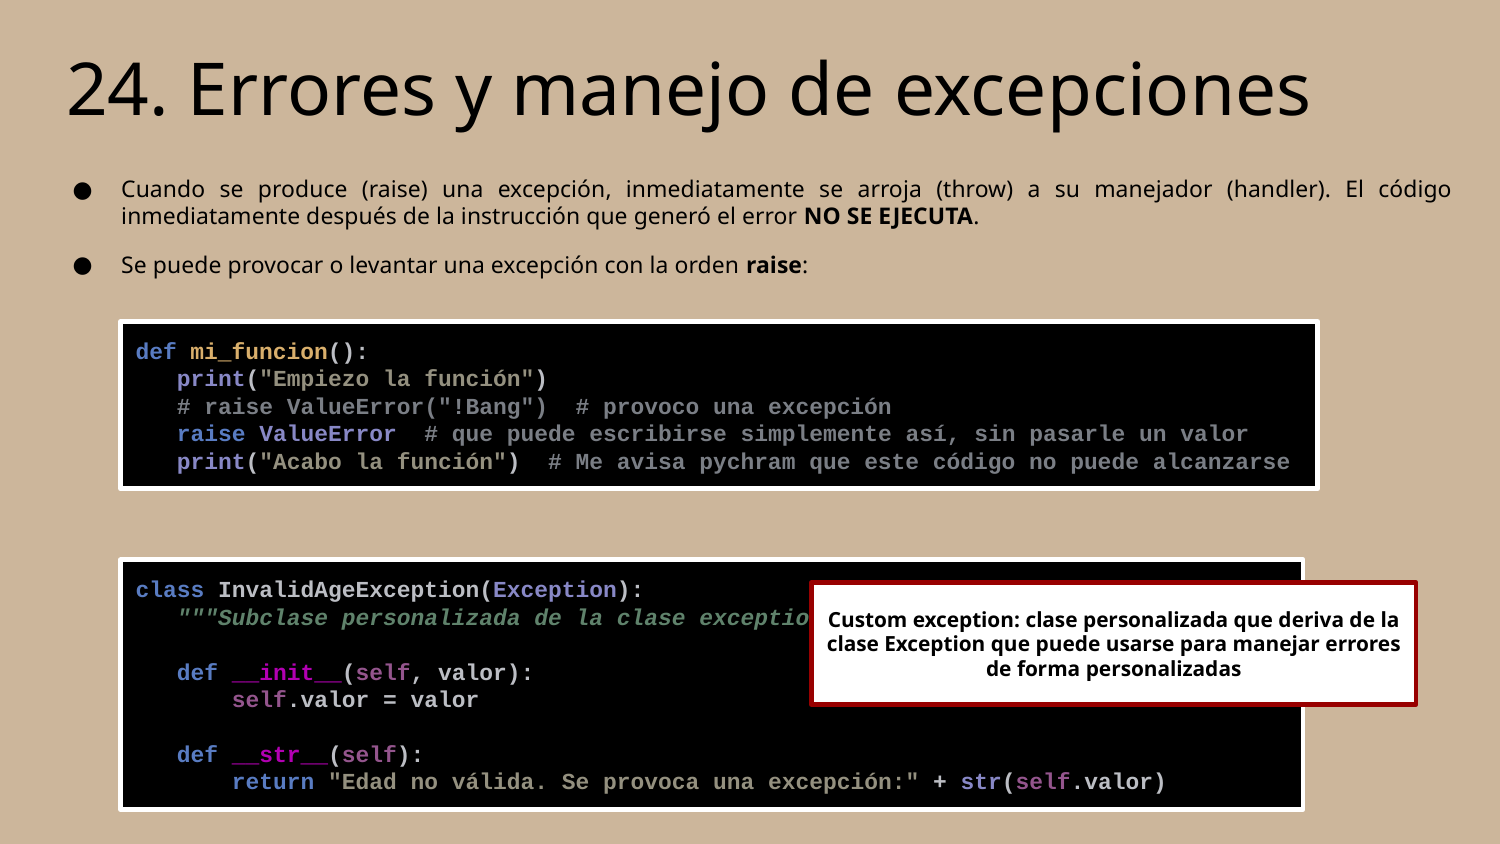

# 24. Errores y manejo de excepciones
Cuando se produce (raise) una excepción, inmediatamente se arroja (throw) a su manejador (handler). El código inmediatamente después de la instrucción que generó el error NO SE EJECUTA.
Se puede provocar o levantar una excepción con la orden raise:
def mi_funcion():
 print("Empiezo la función")
 # raise ValueError("!Bang") # provoco una excepción
 raise ValueError # que puede escribirse simplemente así, sin pasarle un valor
 print("Acabo la función") # Me avisa pychram que este código no puede alcanzarse
class InvalidAgeException(Exception):
 """Subclase personalizada de la clase exception"""
 def __init__(self, valor):
 self.valor = valor
 def __str__(self):
 return "Edad no válida. Se provoca una excepción:" + str(self.valor)
Custom exception: clase personalizada que deriva de la clase Exception que puede usarse para manejar errores de forma personalizadas